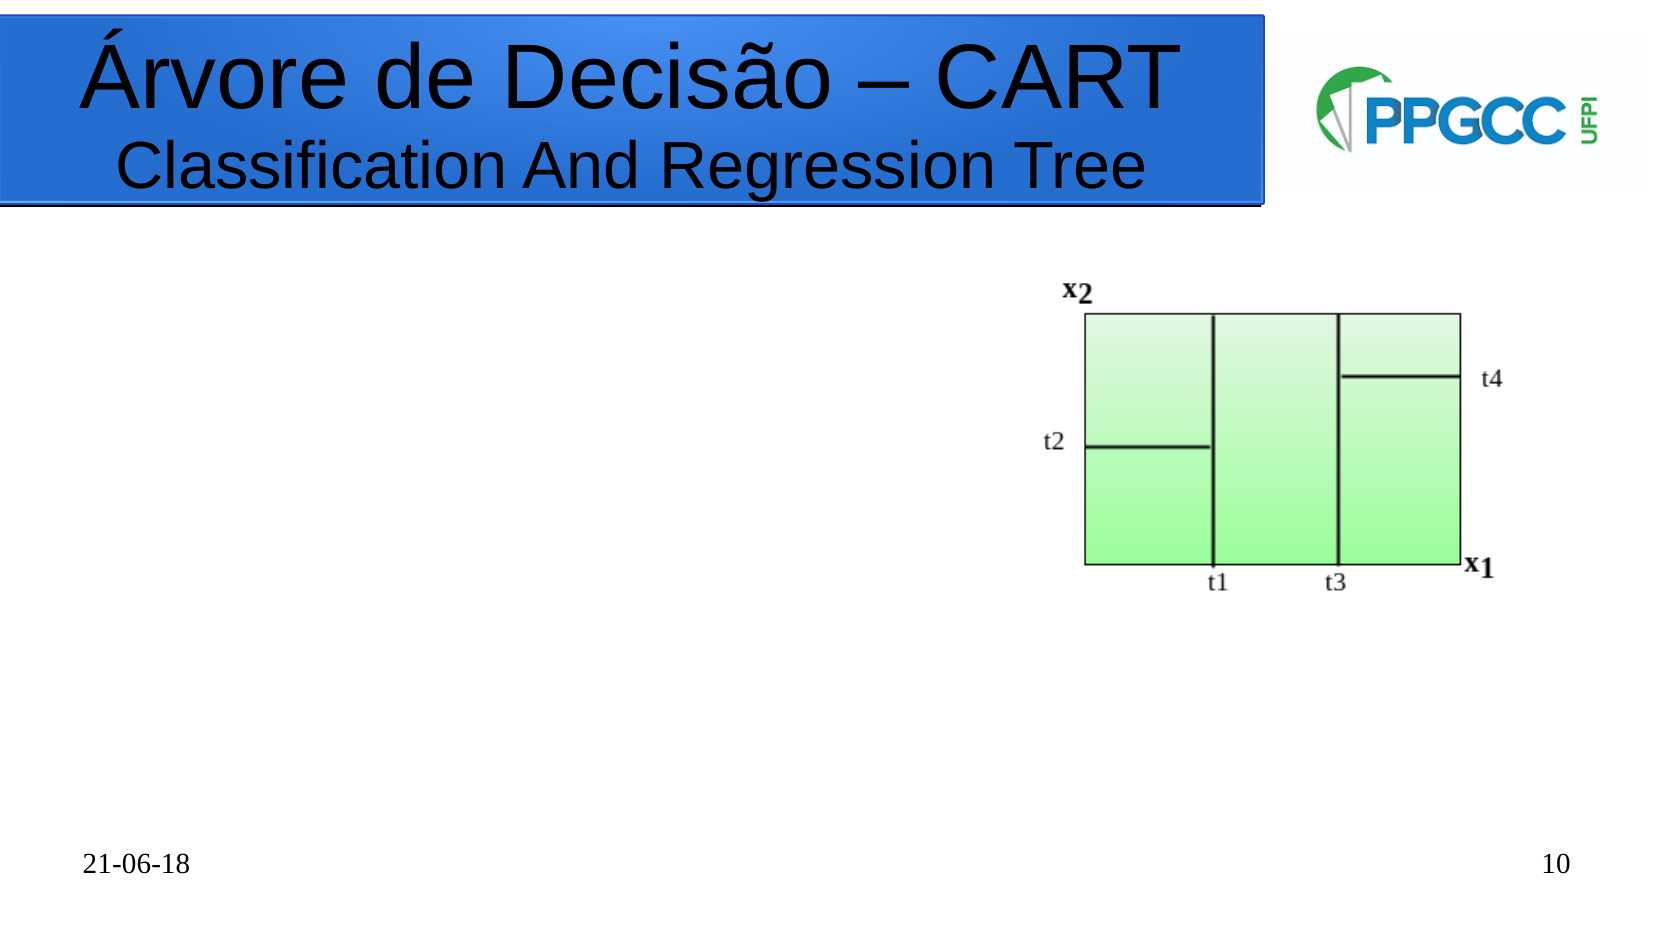

# Árvore de Decisão – CART Classification And Regression Tree
21-06-18
10